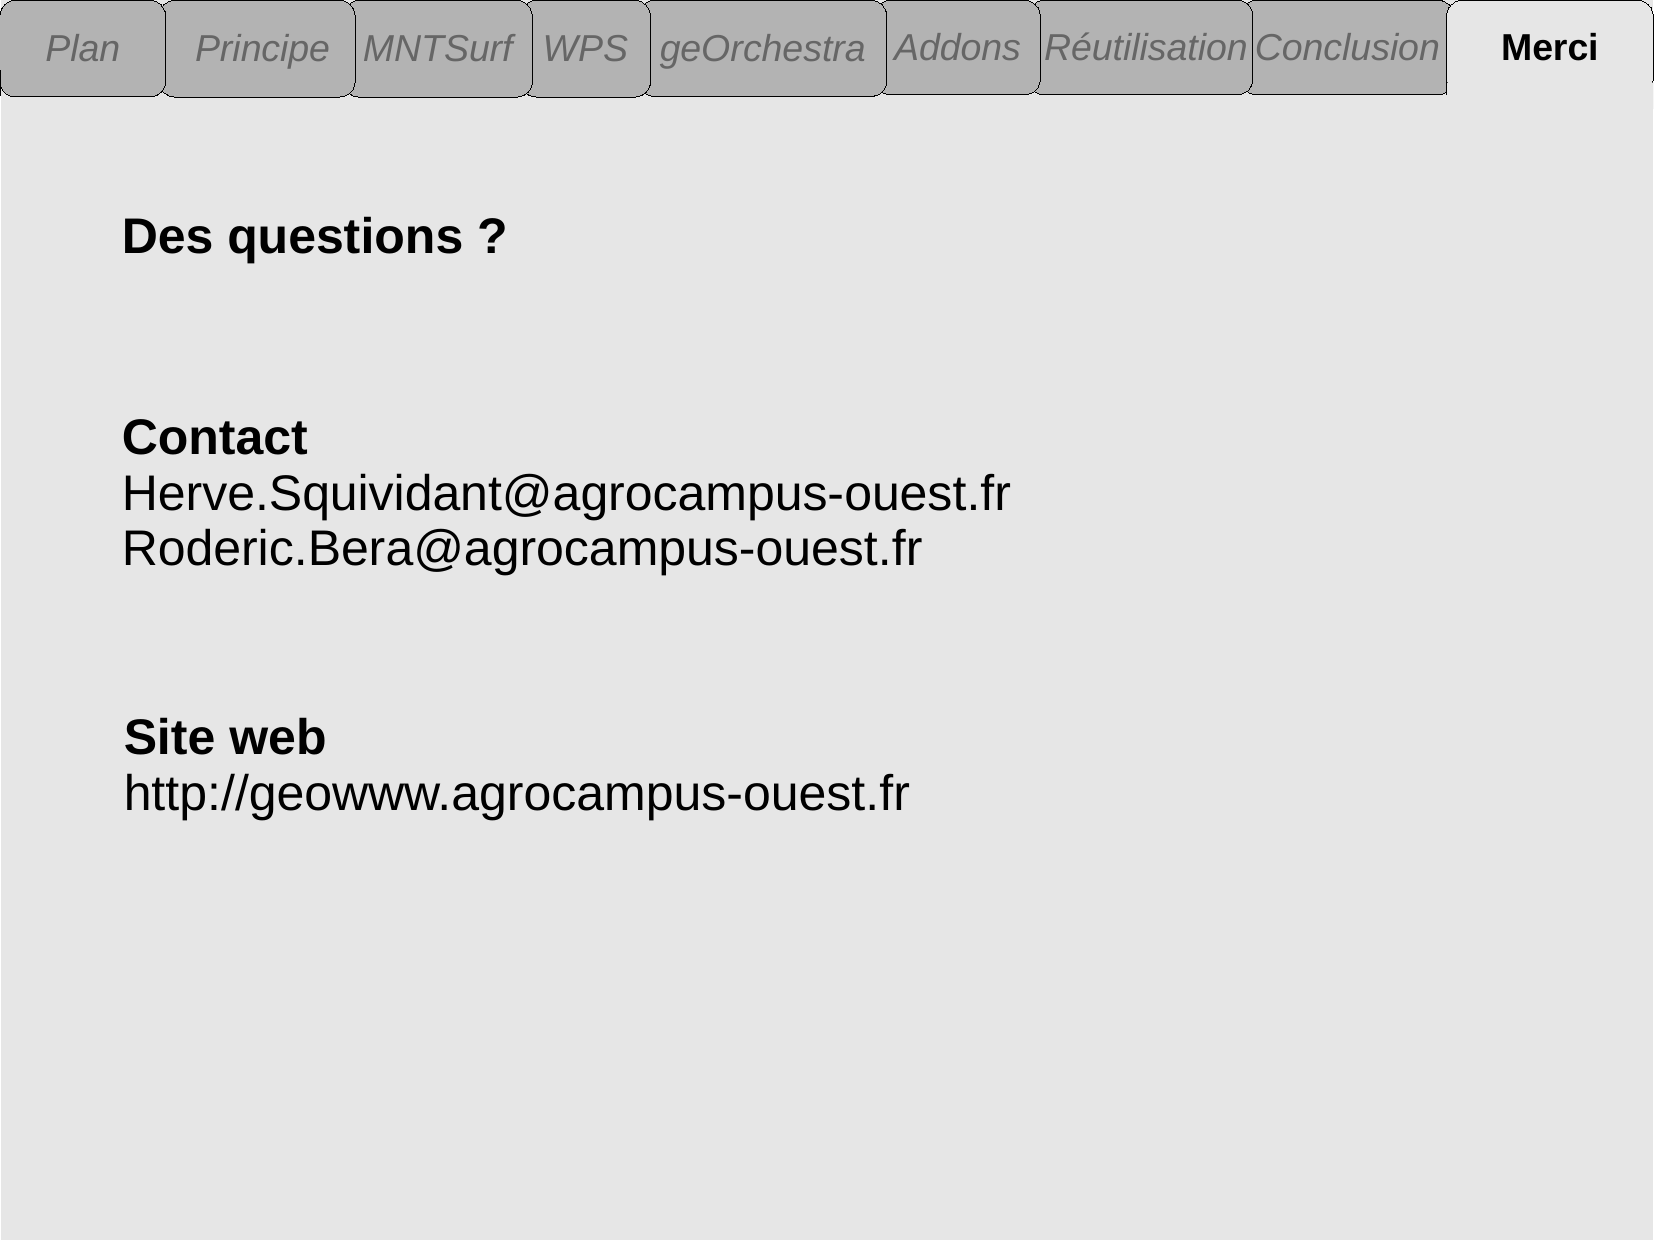

Plan
 Principe
WPS
geOrchestra
MNTSurf
Addons
 Réutilisation
Conclusion
Merci
Des questions ?
Contact
Herve.Squividant@agrocampus-ouest.fr
Roderic.Bera@agrocampus-ouest.fr
Site web
http://geowww.agrocampus-ouest.fr